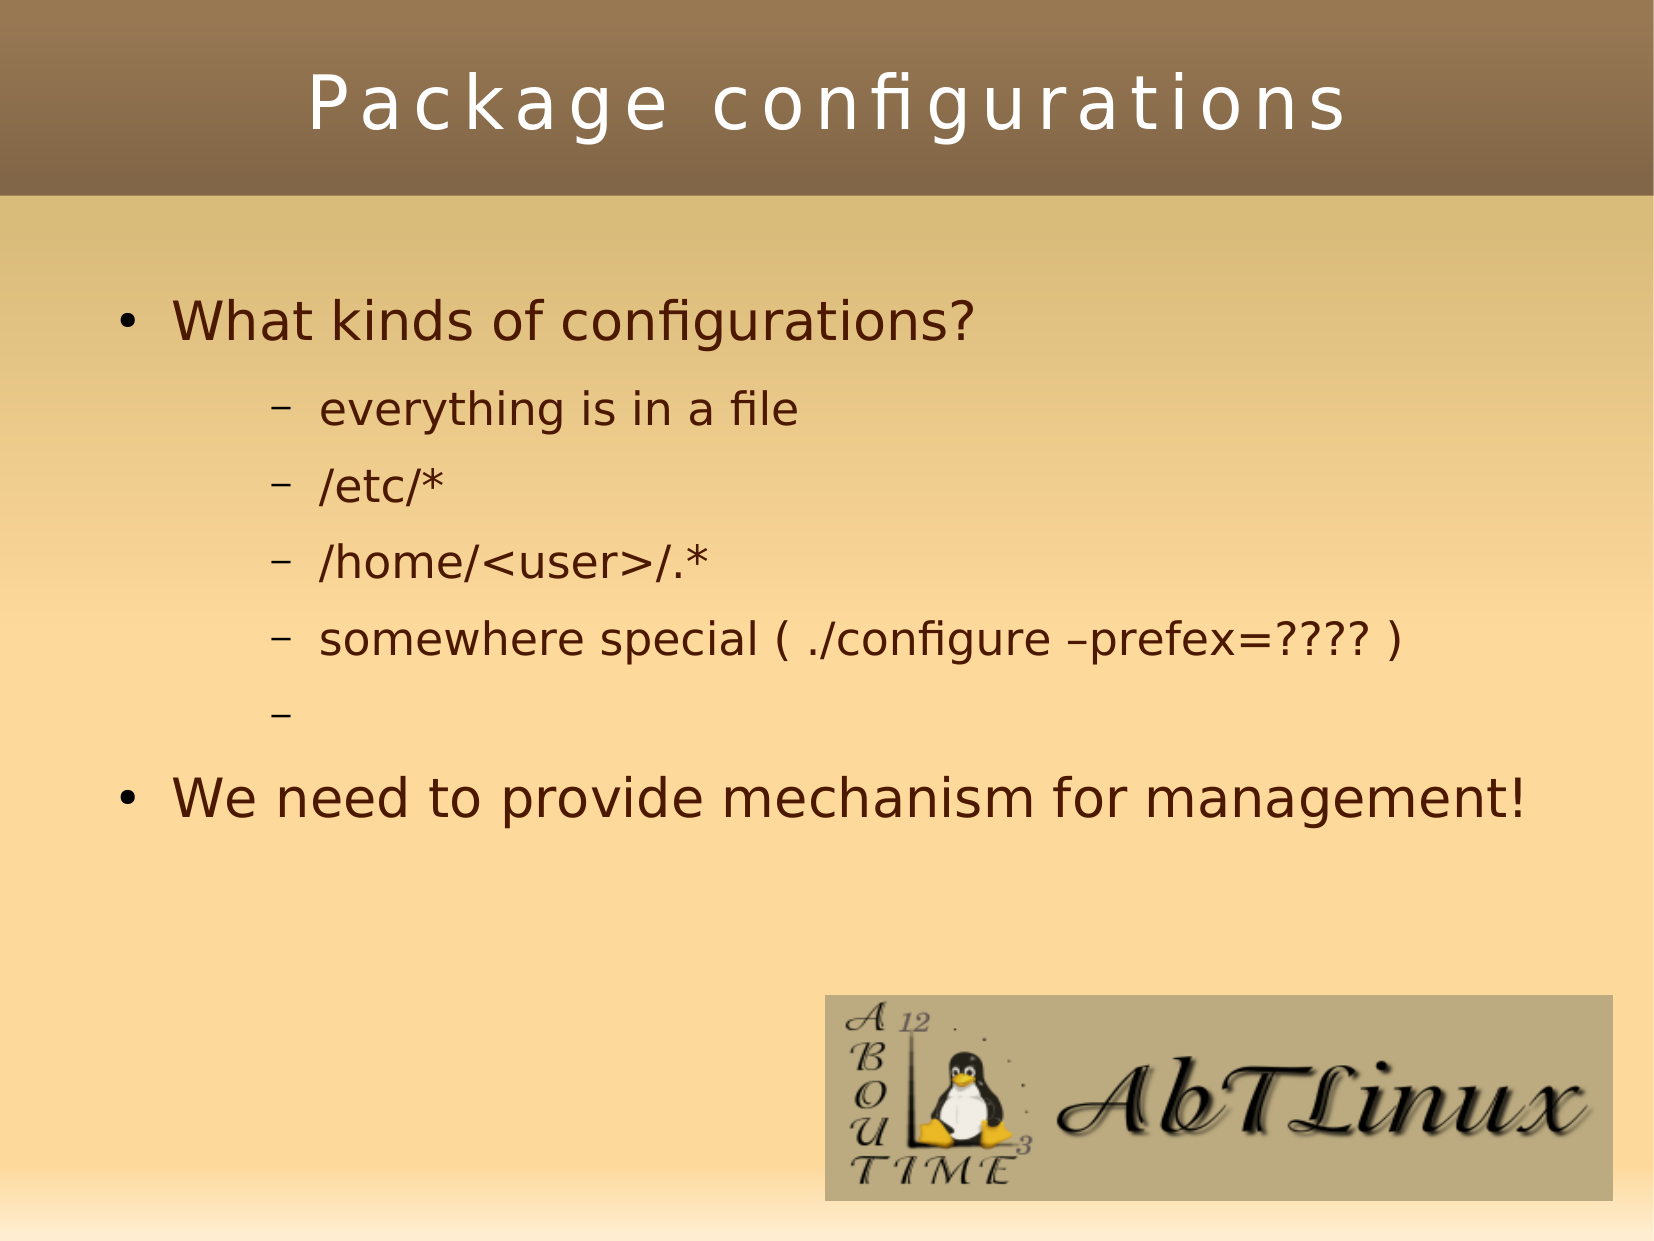

# Package configurations
What kinds of configurations?
everything is in a file
/etc/*
/home/<user>/.*
somewhere special ( ./configure –prefex=???? )
We need to provide mechanism for management!